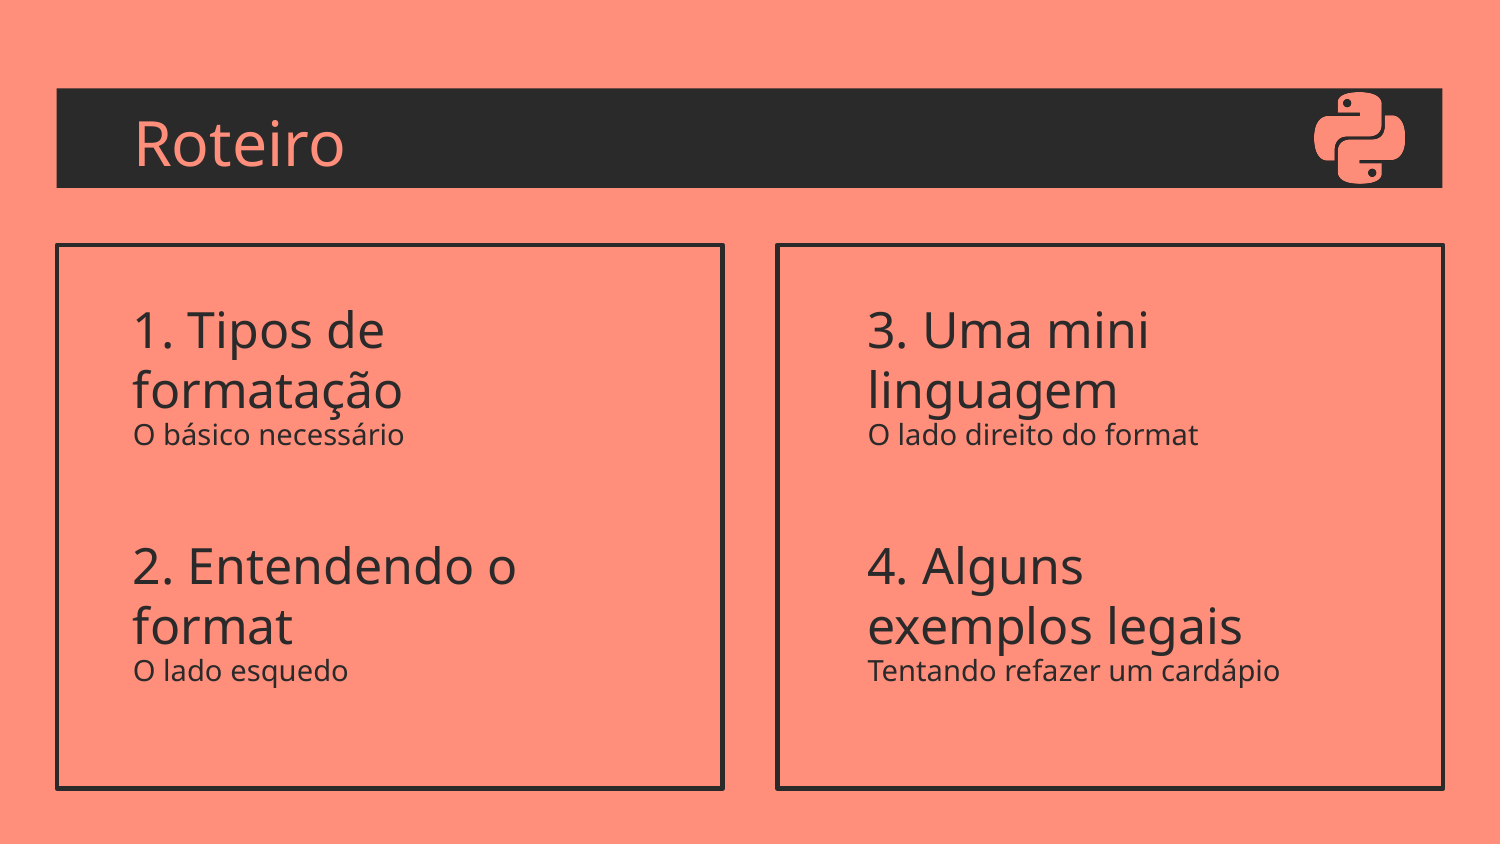

Roteiro
1. Tipos de formatação
3. Uma mini linguagem
# O básico necessário
O lado direito do format
2. Entendendo o format
4. Alguns exemplos legais
O lado esquedo
Tentando refazer um cardápio